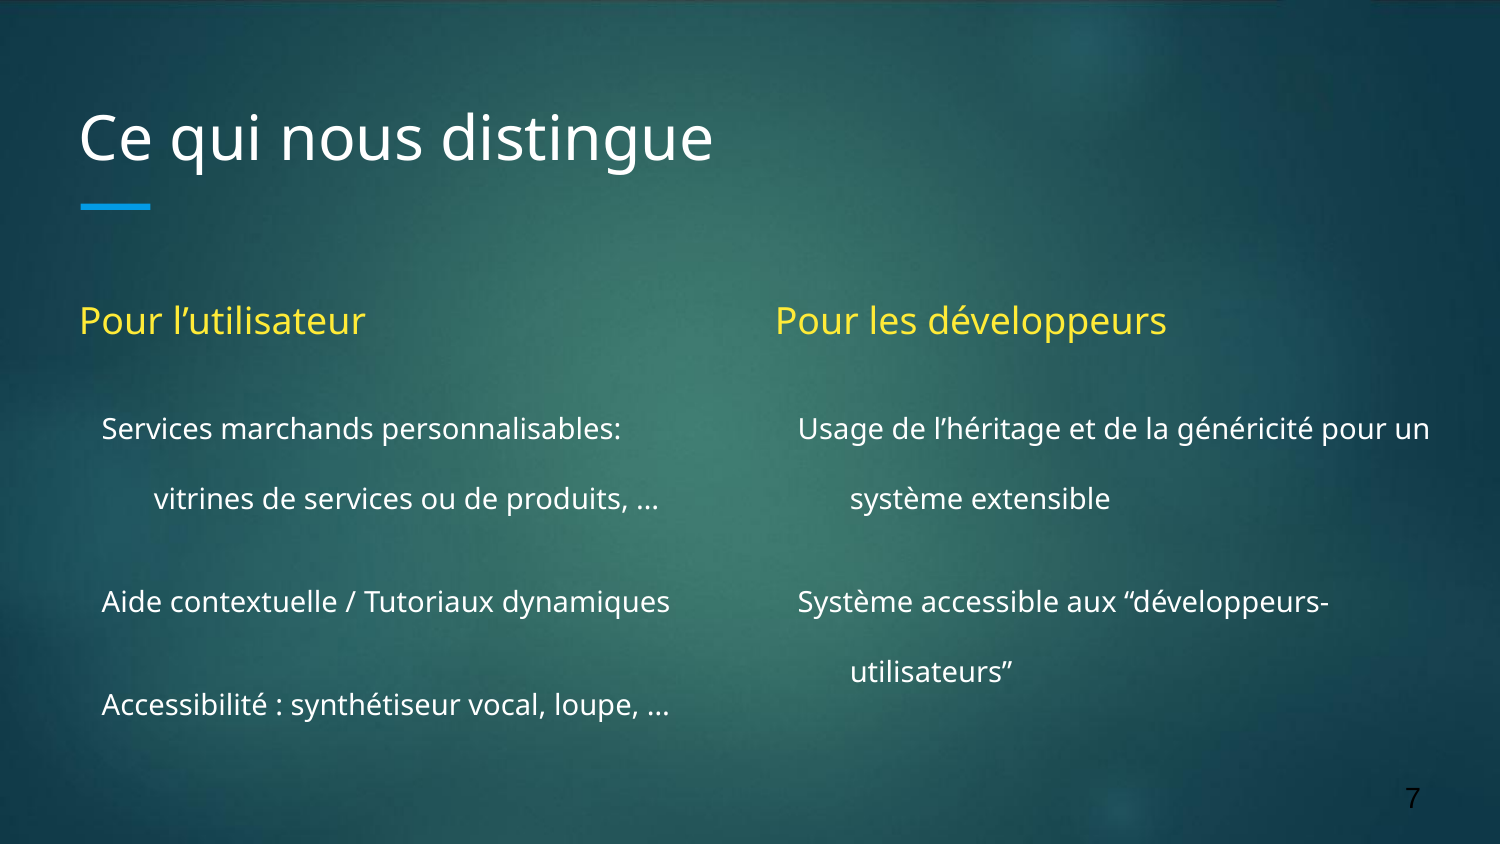

# Ce qui nous distingue
Pour l’utilisateur
Services marchands personnalisables: vitrines de services ou de produits, …
Aide contextuelle / Tutoriaux dynamiques
Accessibilité : synthétiseur vocal, loupe, …
Pour les développeurs
Usage de l’héritage et de la généricité pour un système extensible
Système accessible aux “développeurs-utilisateurs”